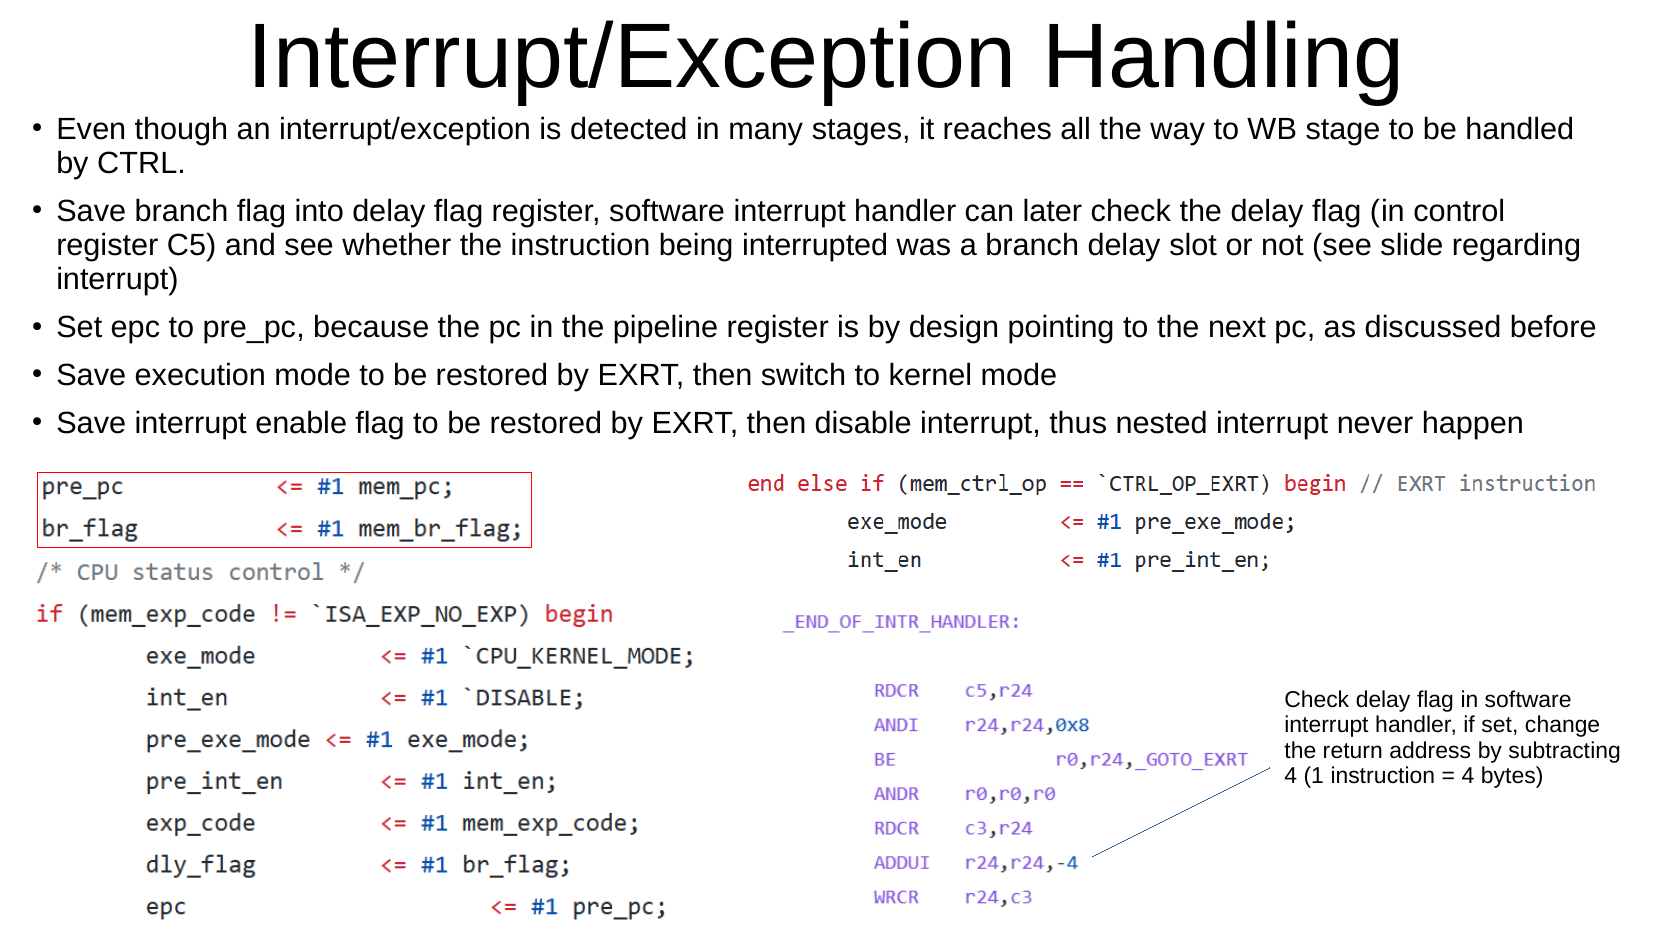

# Interrupt/Exception Handling
Even though an interrupt/exception is detected in many stages, it reaches all the way to WB stage to be handled by CTRL.
Save branch flag into delay flag register, software interrupt handler can later check the delay flag (in control register C5) and see whether the instruction being interrupted was a branch delay slot or not (see slide regarding interrupt)
Set epc to pre_pc, because the pc in the pipeline register is by design pointing to the next pc, as discussed before
Save execution mode to be restored by EXRT, then switch to kernel mode
Save interrupt enable flag to be restored by EXRT, then disable interrupt, thus nested interrupt never happen
Check delay flag in software interrupt handler, if set, change the return address by subtracting 4 (1 instruction = 4 bytes)